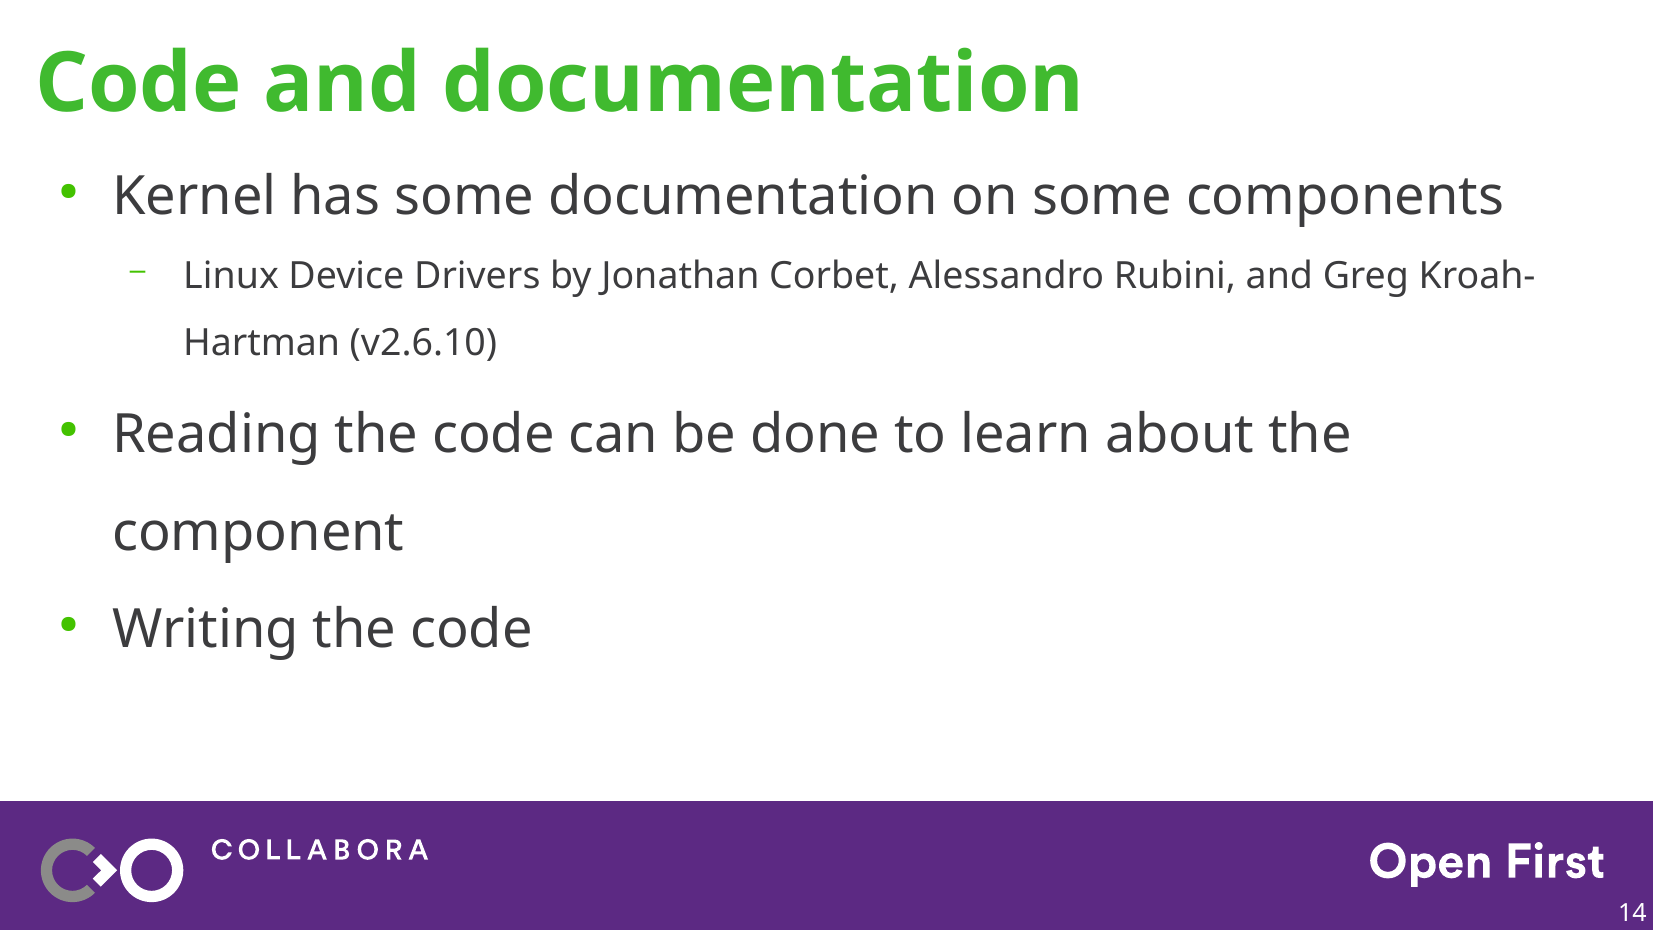

# Code and documentation
Kernel has some documentation on some components
Linux Device Drivers by Jonathan Corbet, Alessandro Rubini, and Greg Kroah-Hartman (v2.6.10)
Reading the code can be done to learn about the component
Writing the code